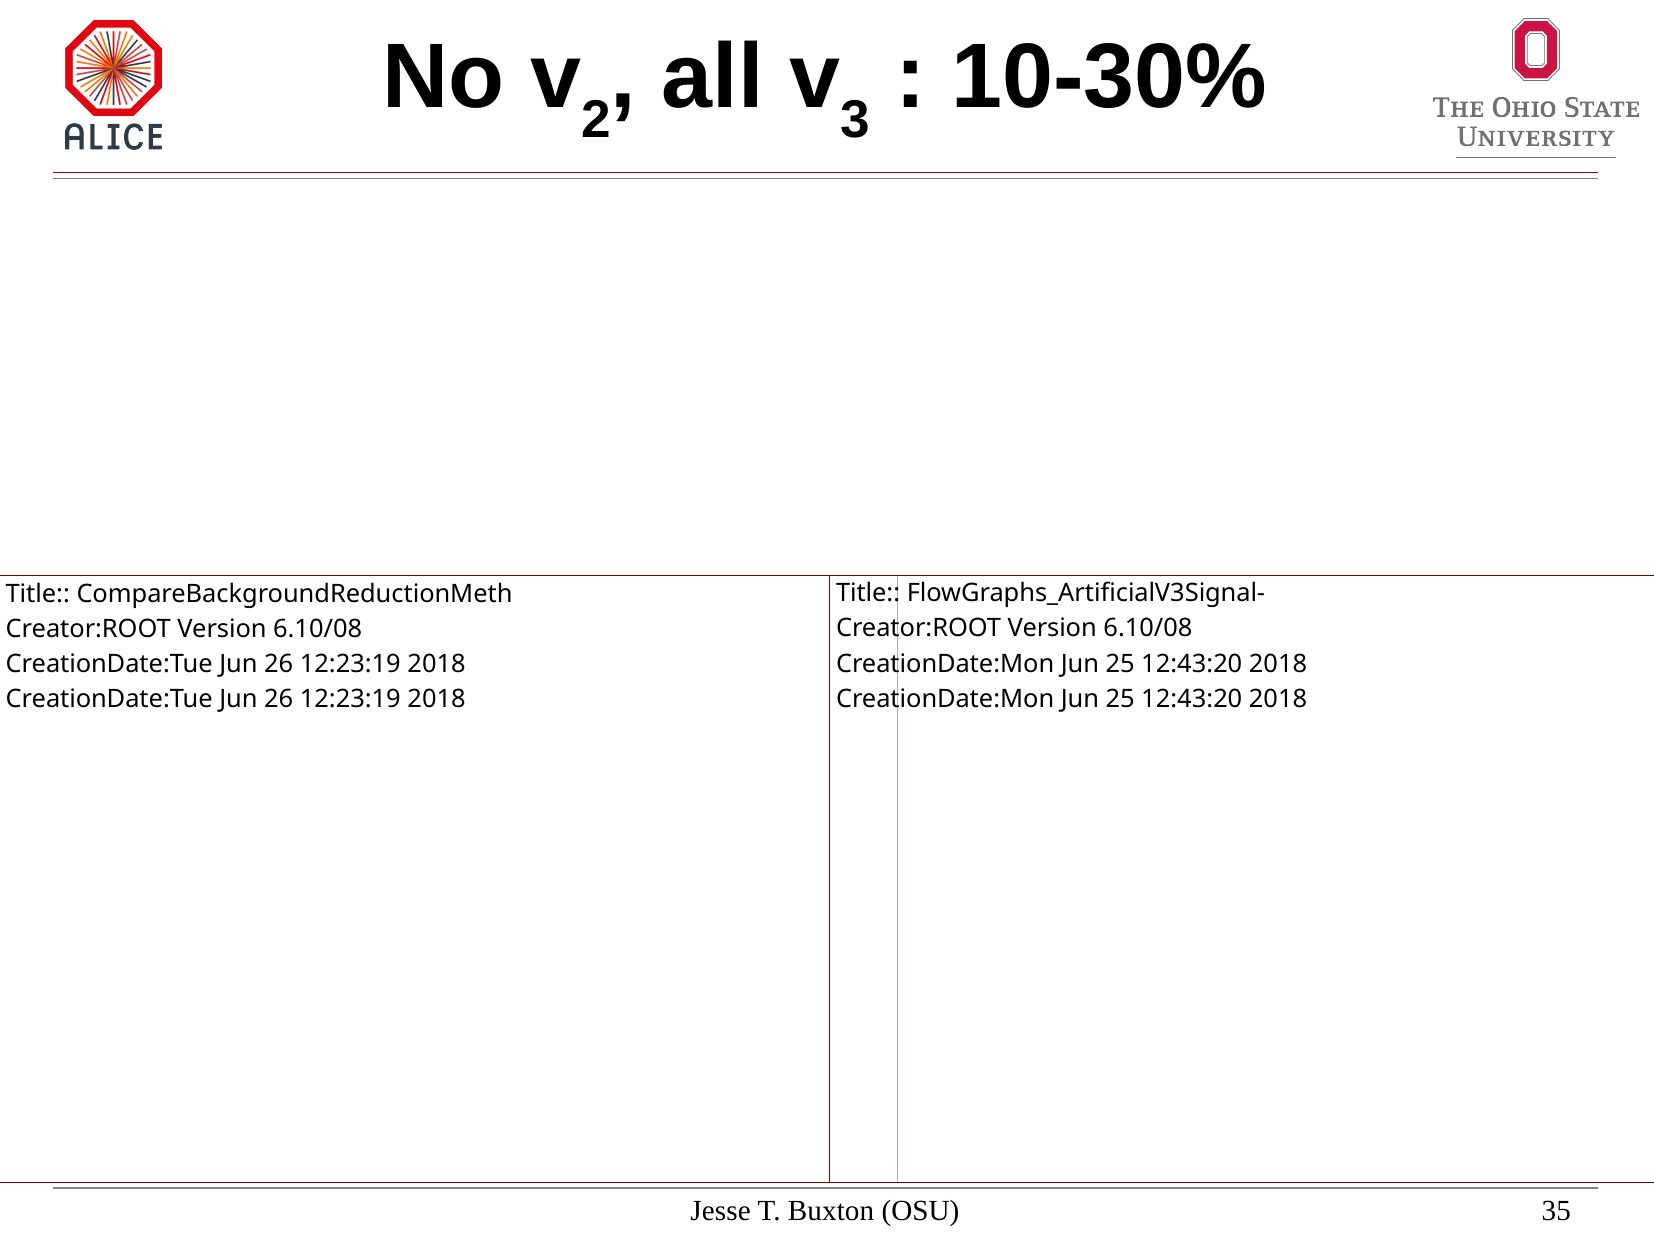

# No v2, all v3 : 10-30%
Jesse T. Buxton (OSU)
35